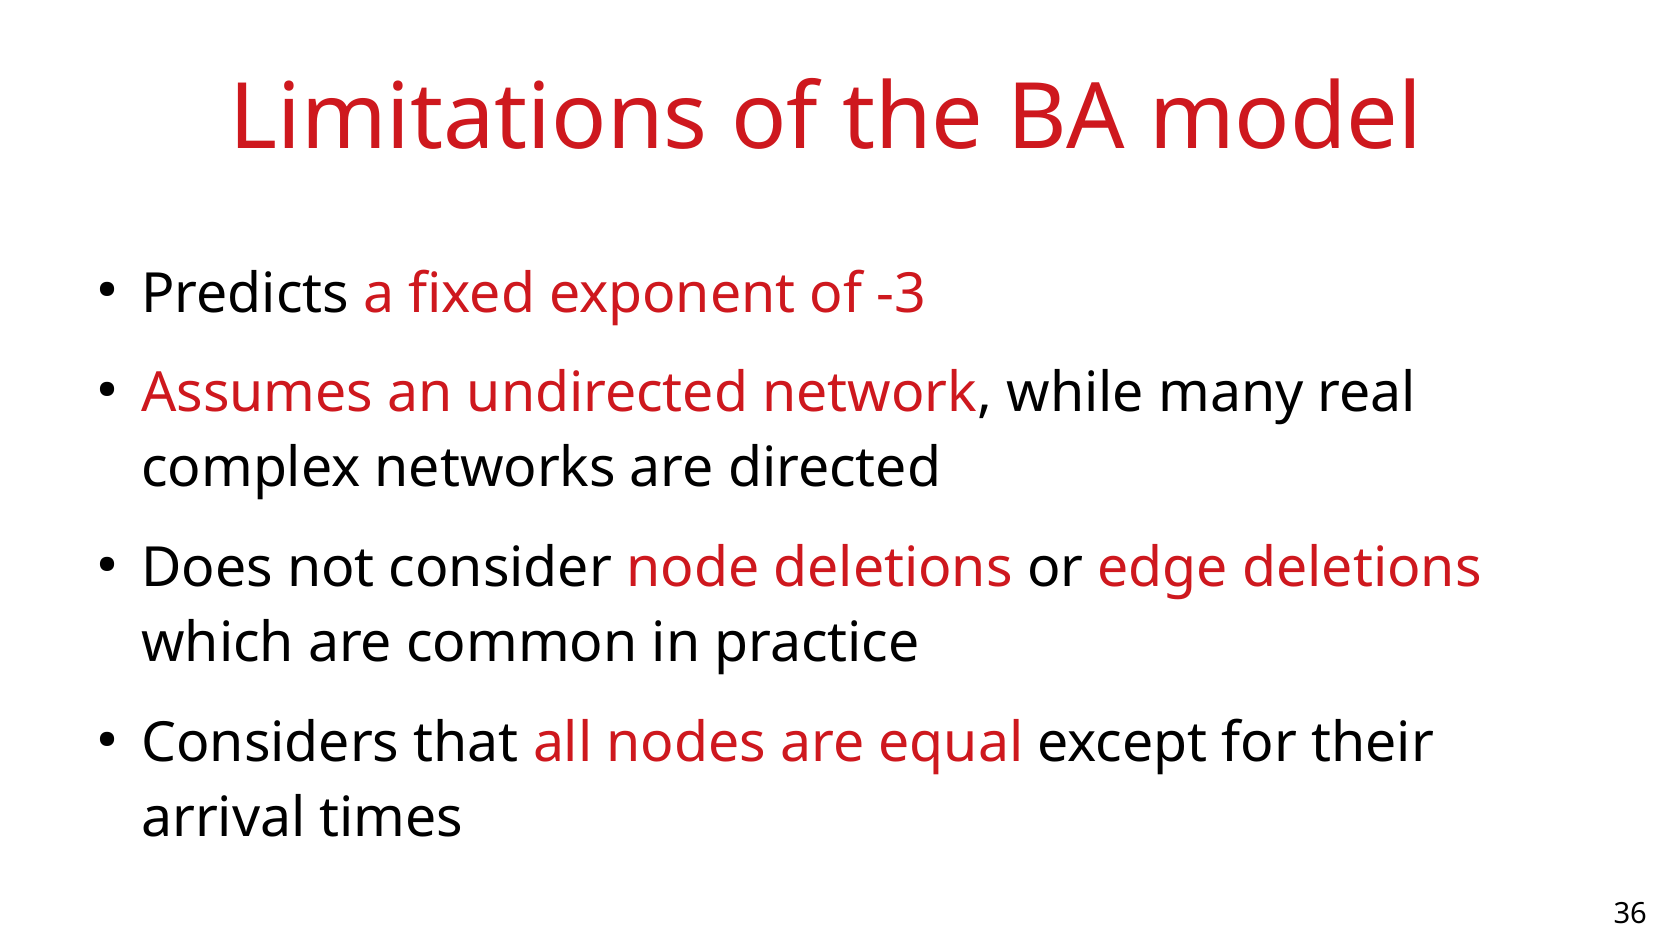

# Limitations of the BA model
Predicts a fixed exponent of -3
Assumes an undirected network, while many real complex networks are directed
Does not consider node deletions or edge deletions which are common in practice
Considers that all nodes are equal except for their arrival times
36